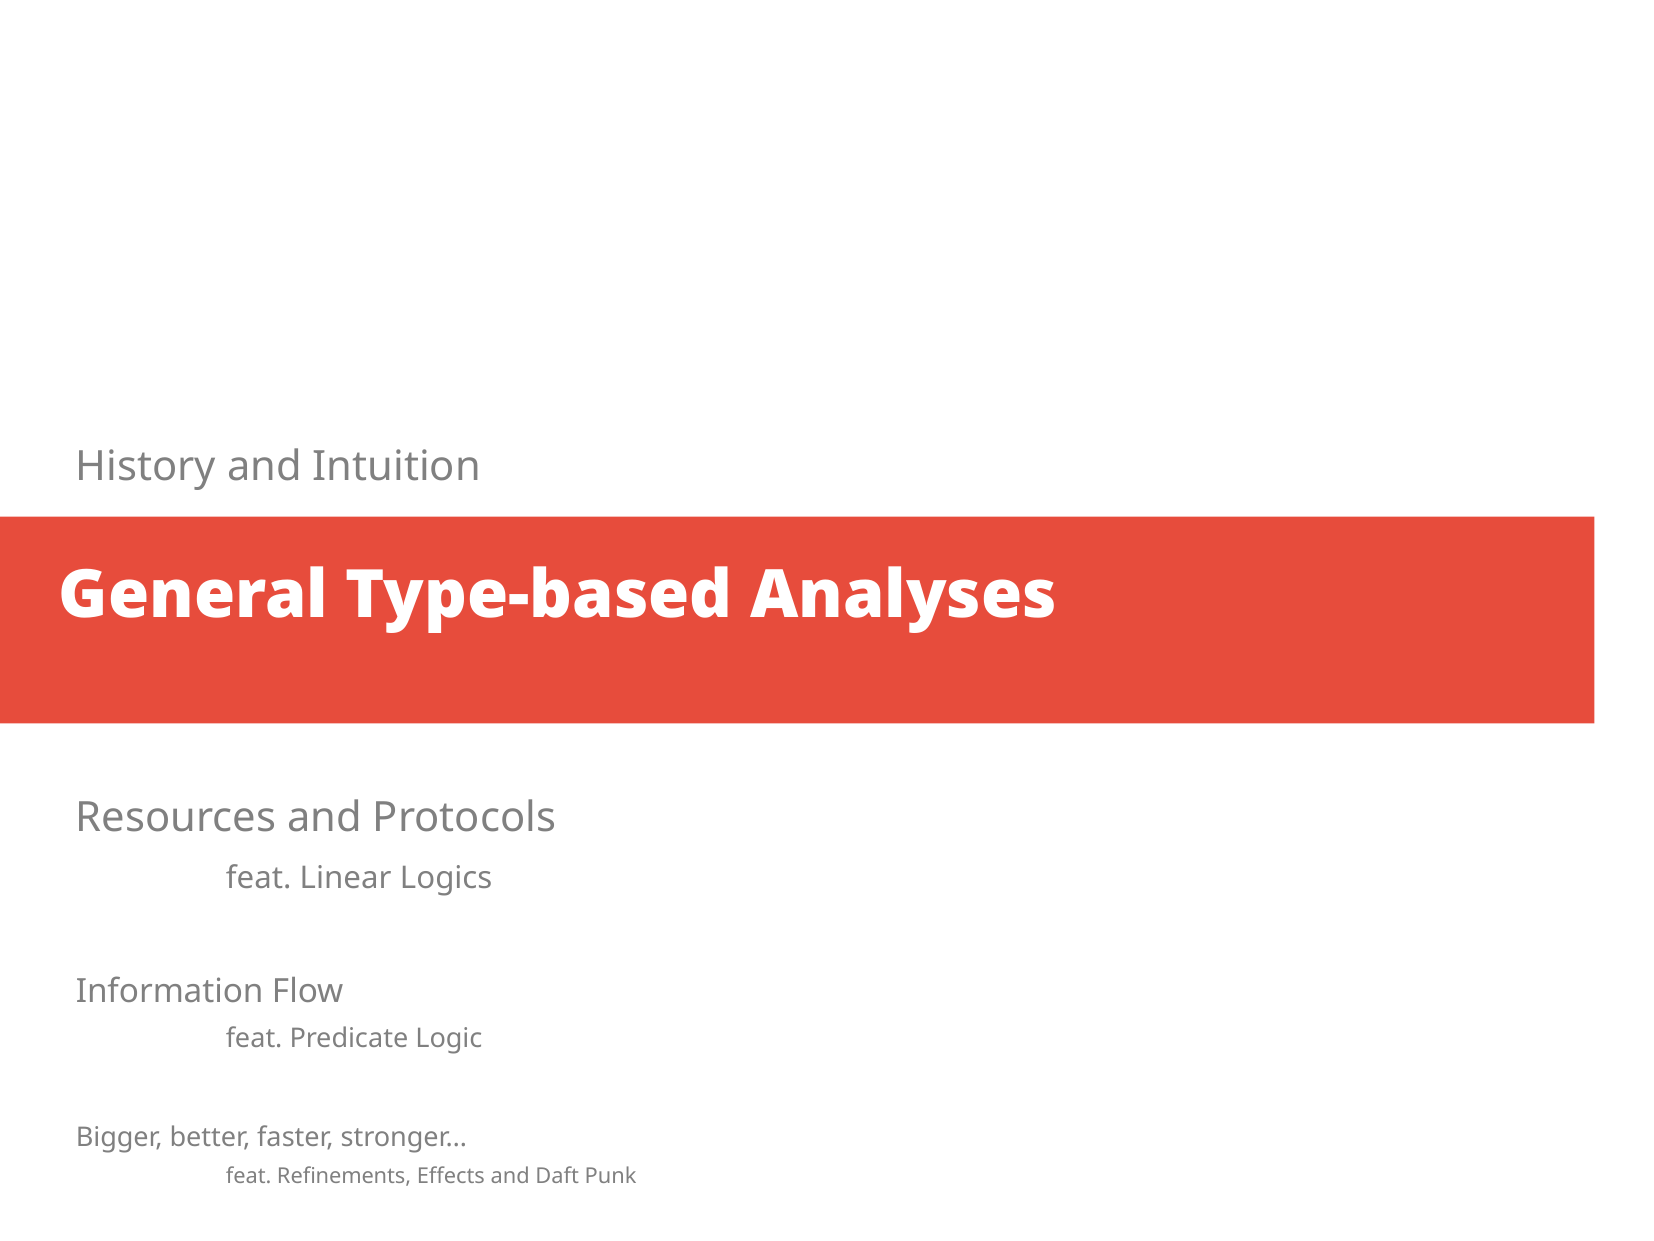

History and Intuition
a
Resources and Protocols
		feat. Linear Logics
Information Flow
		feat. Predicate Logic
Bigger, better, faster, stronger…
		feat. Refinements, Effects and Daft Punk
# General Type-based Analyses